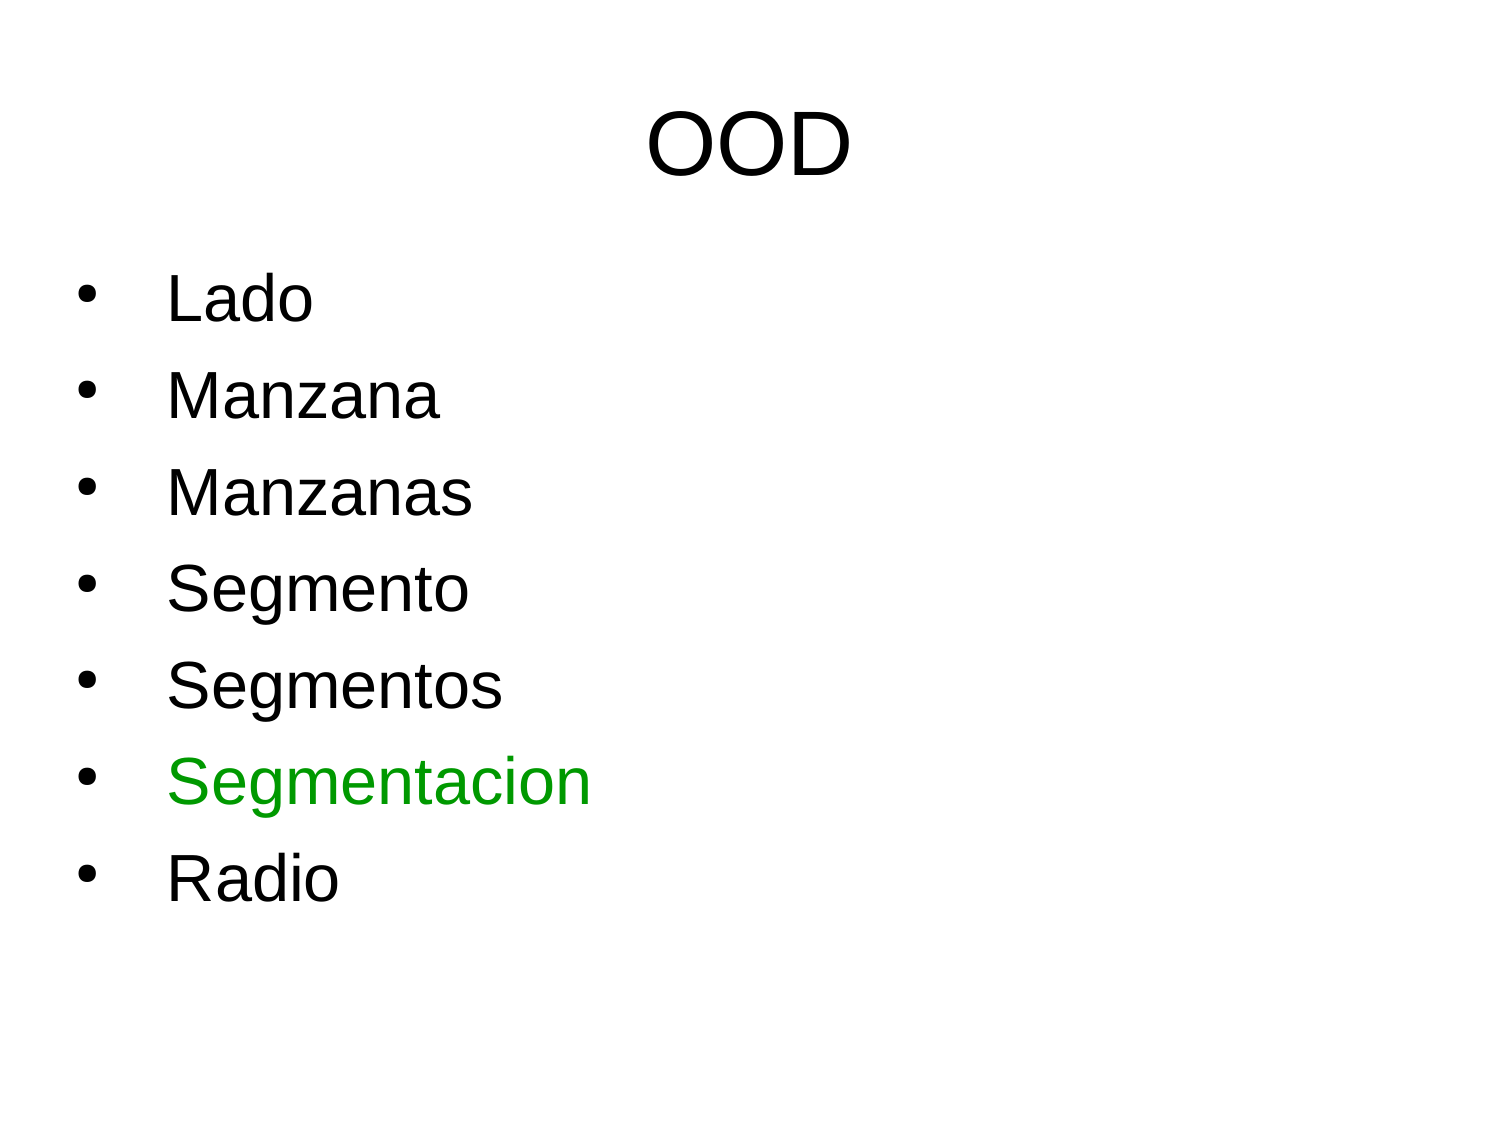

# OOD
Lado
Manzana
Manzanas
Segmento
Segmentos
Segmentacion
Radio